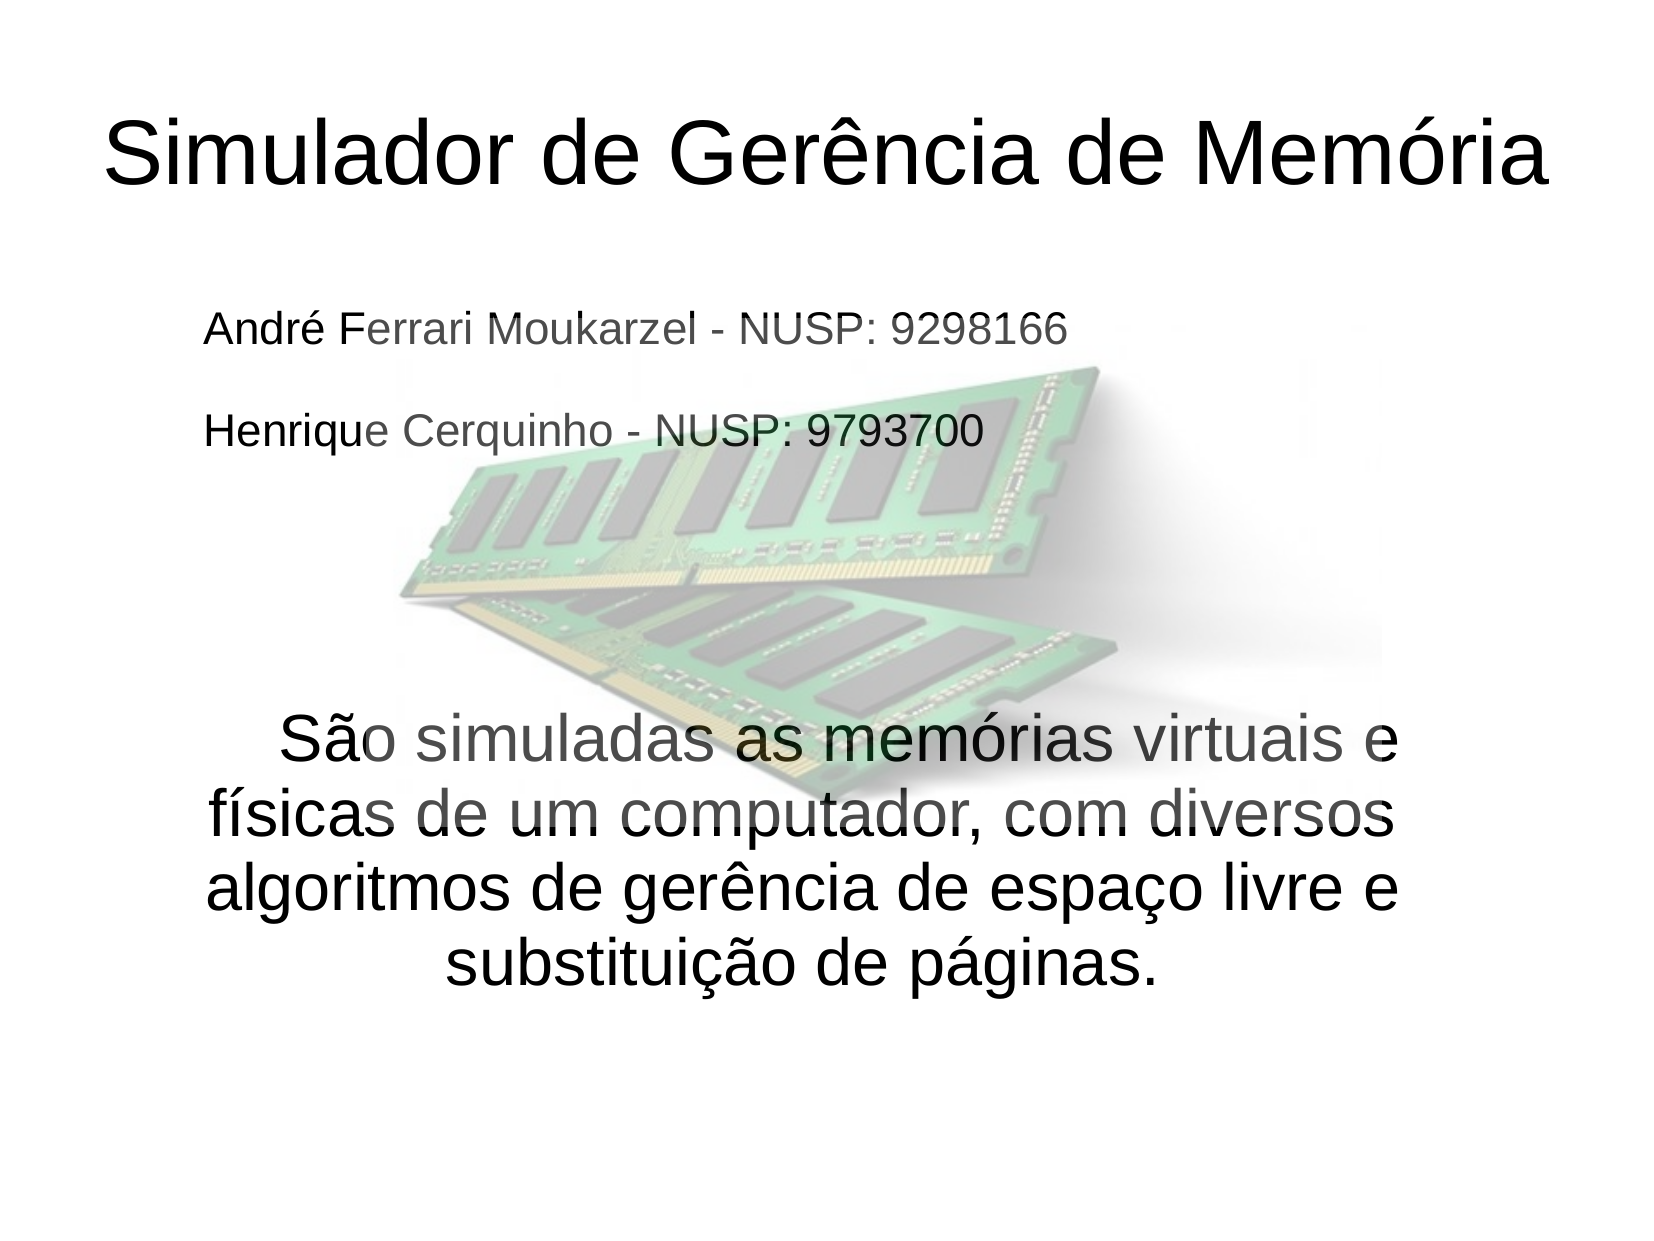

# Simulador de Gerência de Memória
André Ferrari Moukarzel - NUSP: 9298166
Henrique Cerquinho - NUSP: 9793700
 	São simuladas as memórias virtuais e físicas de um computador, com diversos algoritmos de gerência de espaço livre e substituição de páginas.